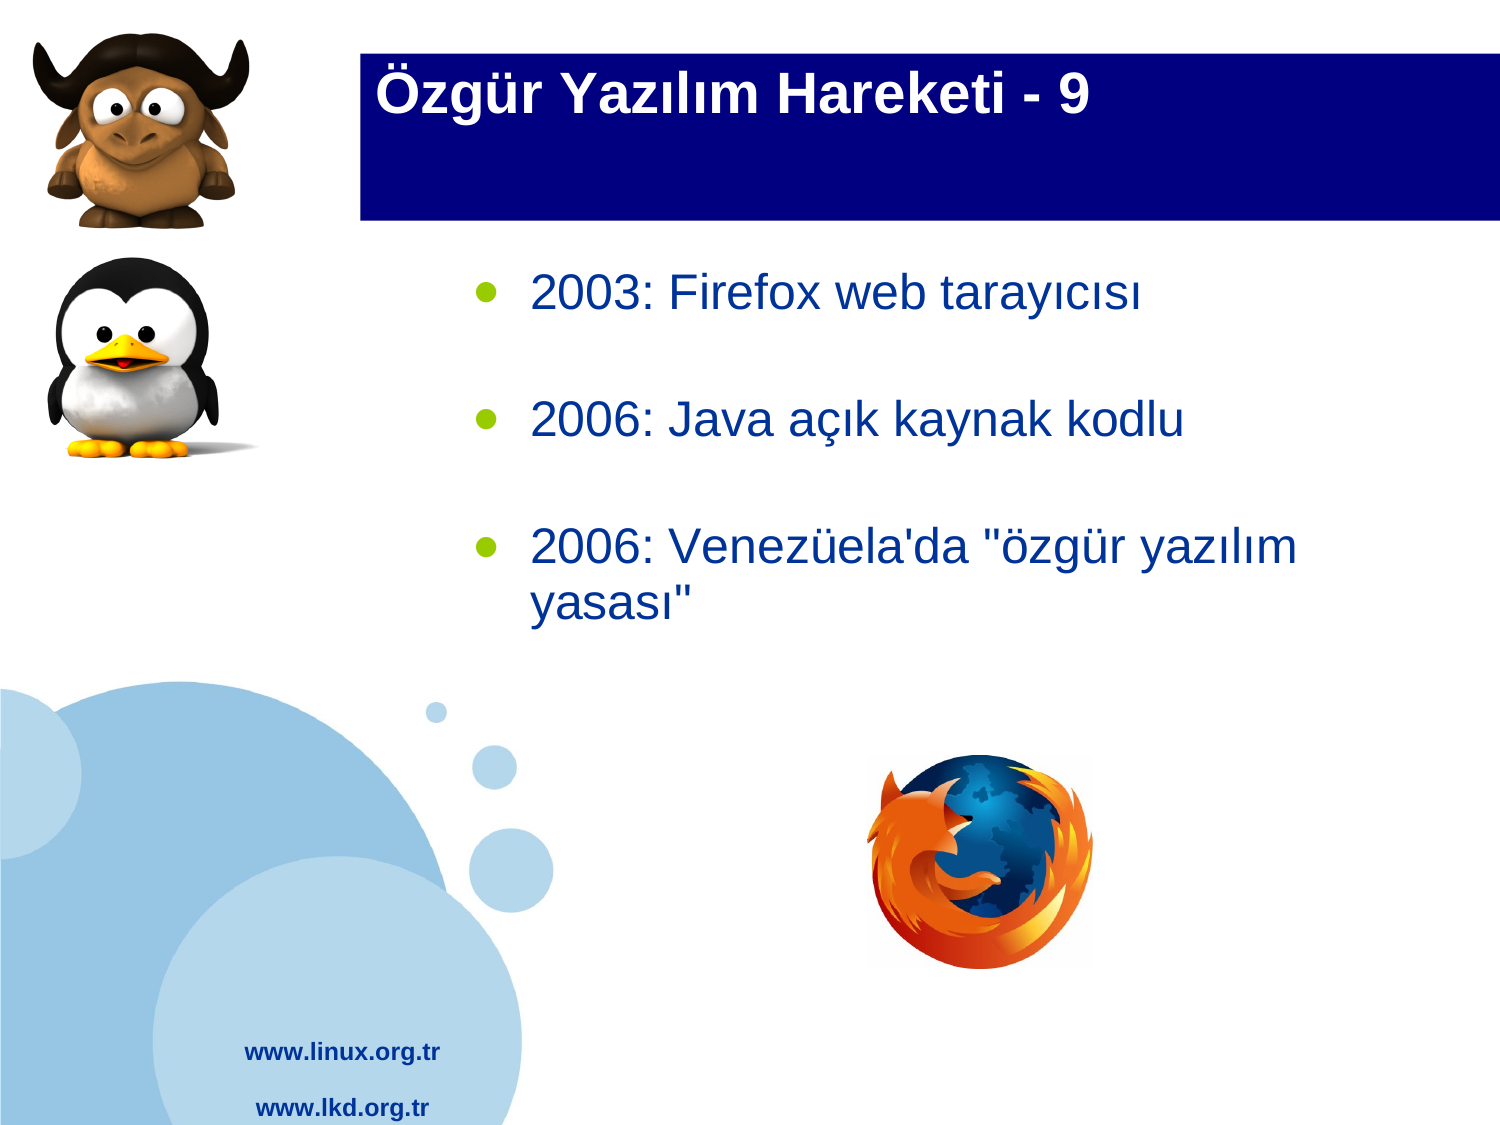

# Özgür Yazılım Hareketi - 9
2003: Firefox web tarayıcısı
2006: Java açık kaynak kodlu
2006: Venezüela'da "özgür yazılım yasası"